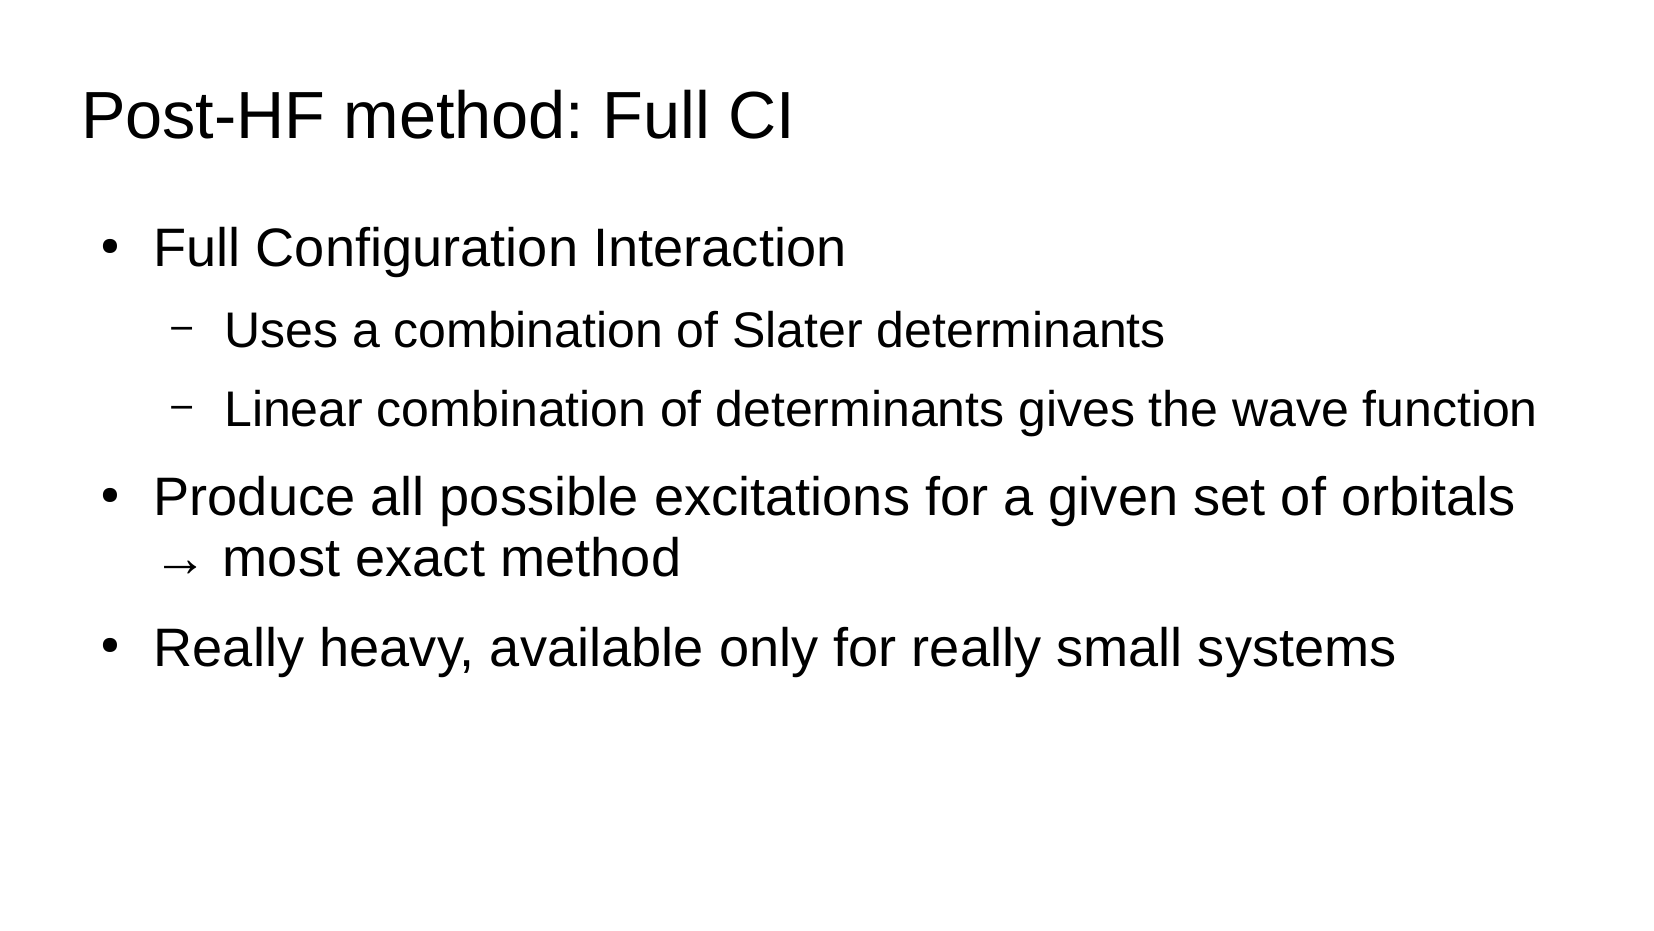

Post-HF method: Full CI
# Full Configuration Interaction
Uses a combination of Slater determinants
Linear combination of determinants gives the wave function
Produce all possible excitations for a given set of orbitals → most exact method
Really heavy, available only for really small systems